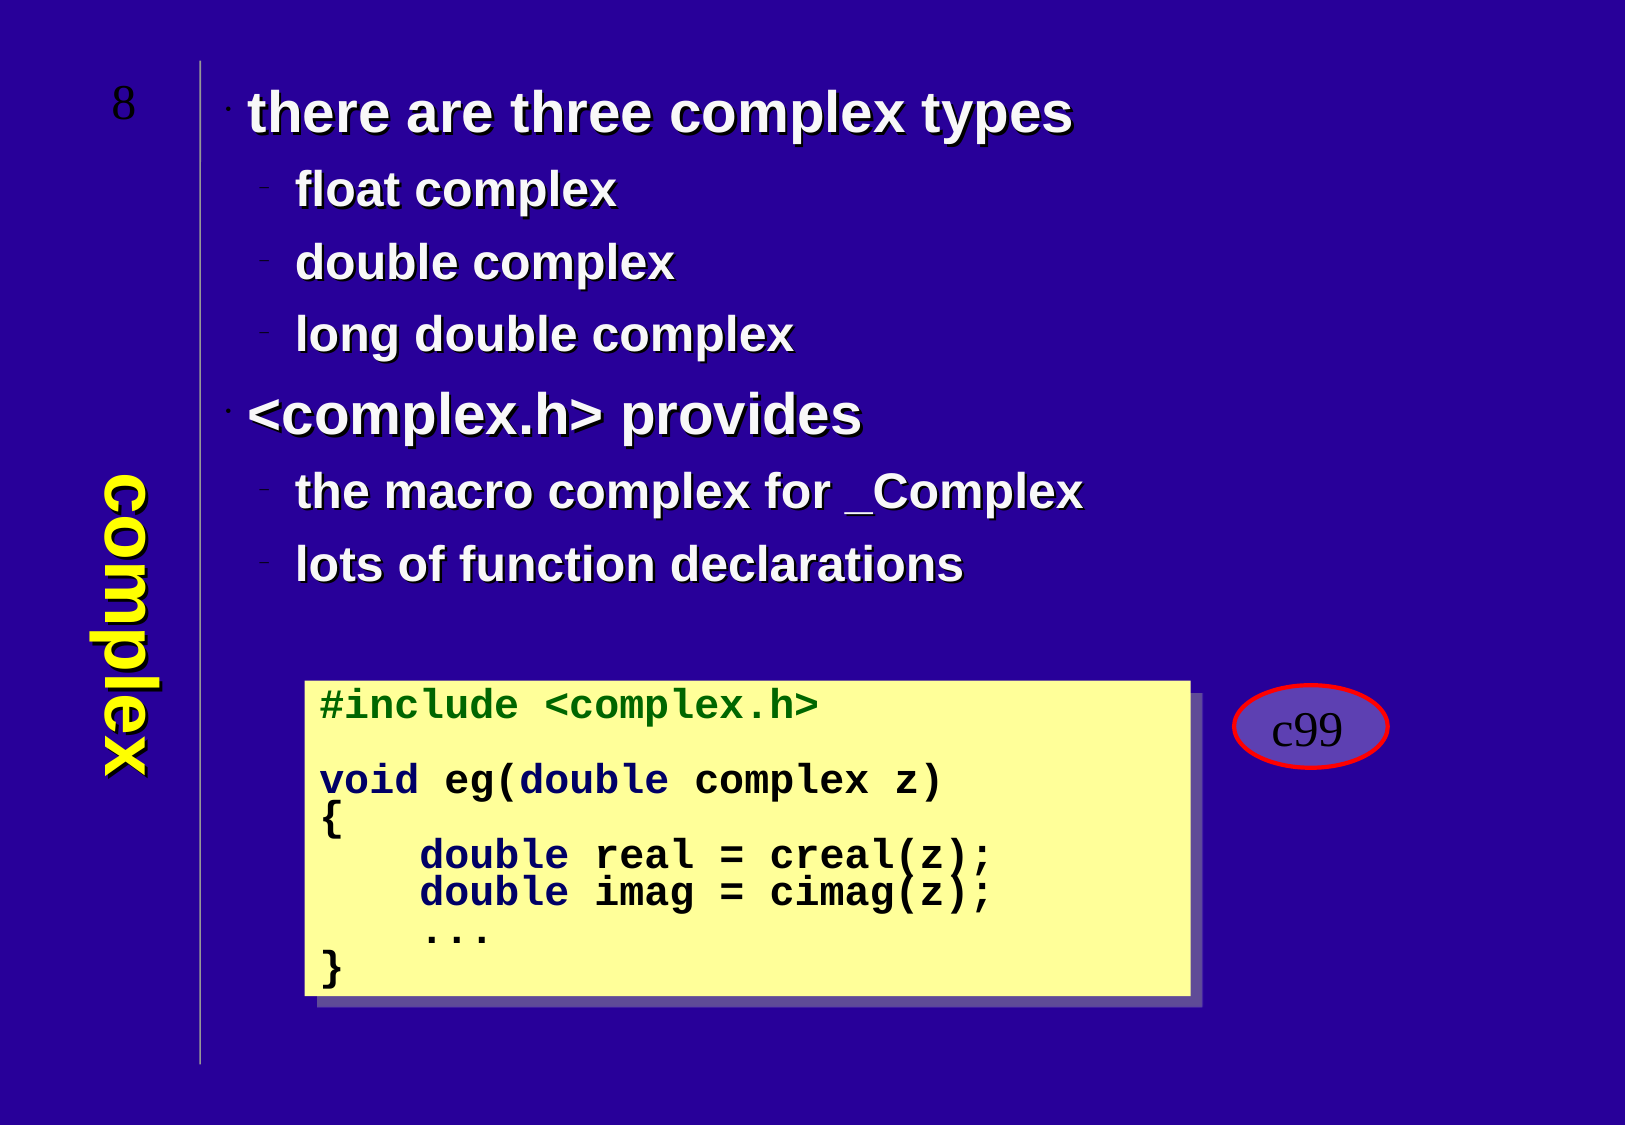

8
 there are three complex types
float complex
double complex
long double complex
 <complex.h> provides
the macro complex for _Complex
lots of function declarations
# complex
#include <complex.h>
void eg(double complex z)
{
 double real = creal(z);
 double imag = cimag(z);
 ...
}
c99